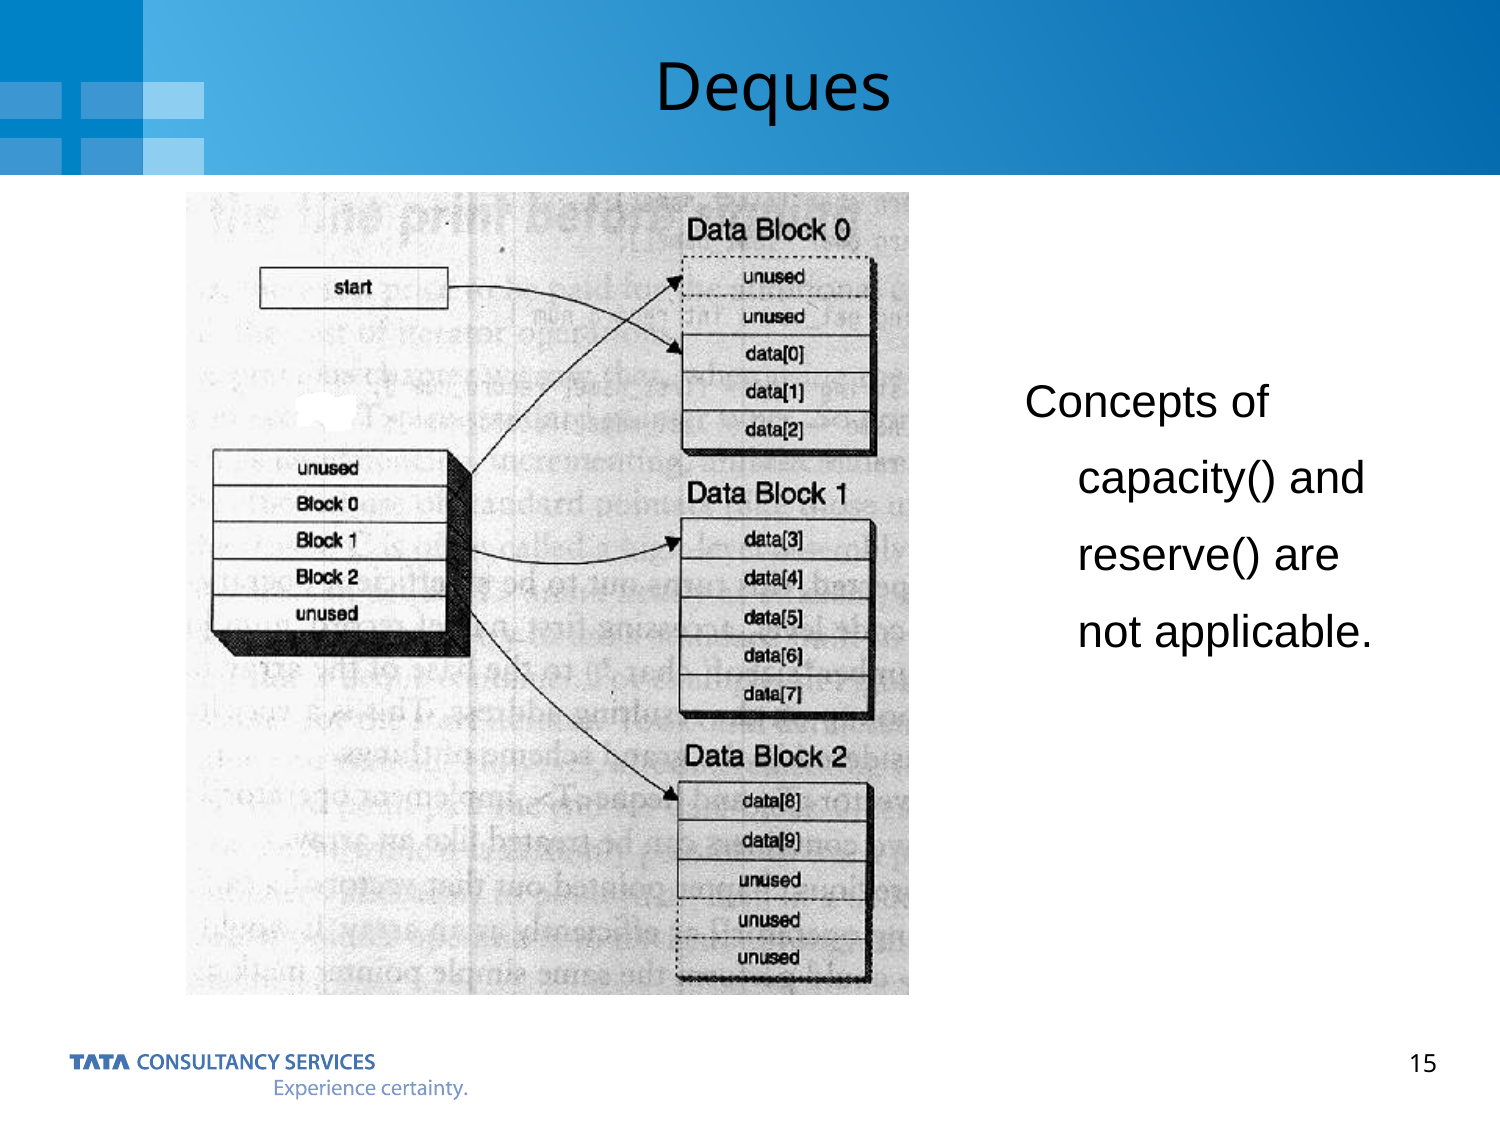

Deques
Concepts of capacity() and reserve() are not applicable.